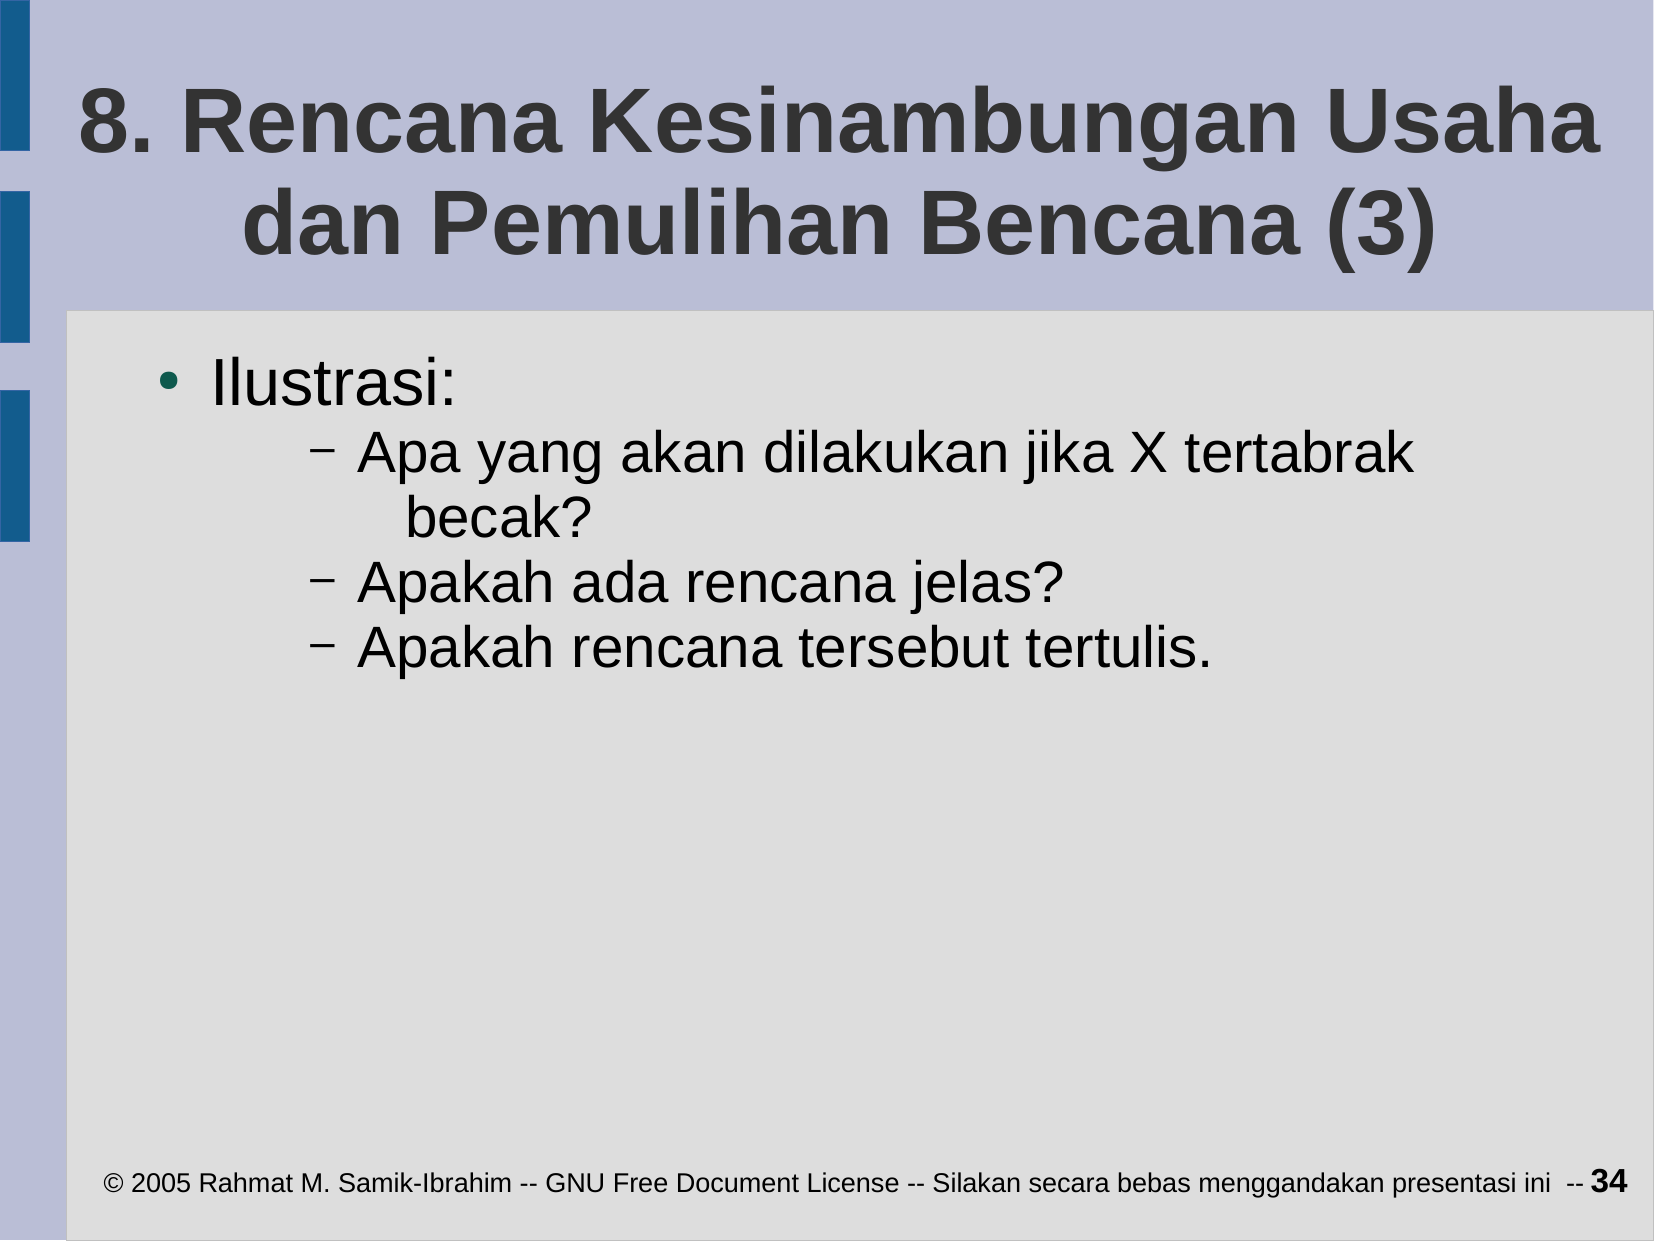

# 8. Rencana Kesinambungan Usaha dan Pemulihan Bencana (3)
Ilustrasi:
Apa yang akan dilakukan jika X tertabrak becak?
Apakah ada rencana jelas?
Apakah rencana tersebut tertulis.